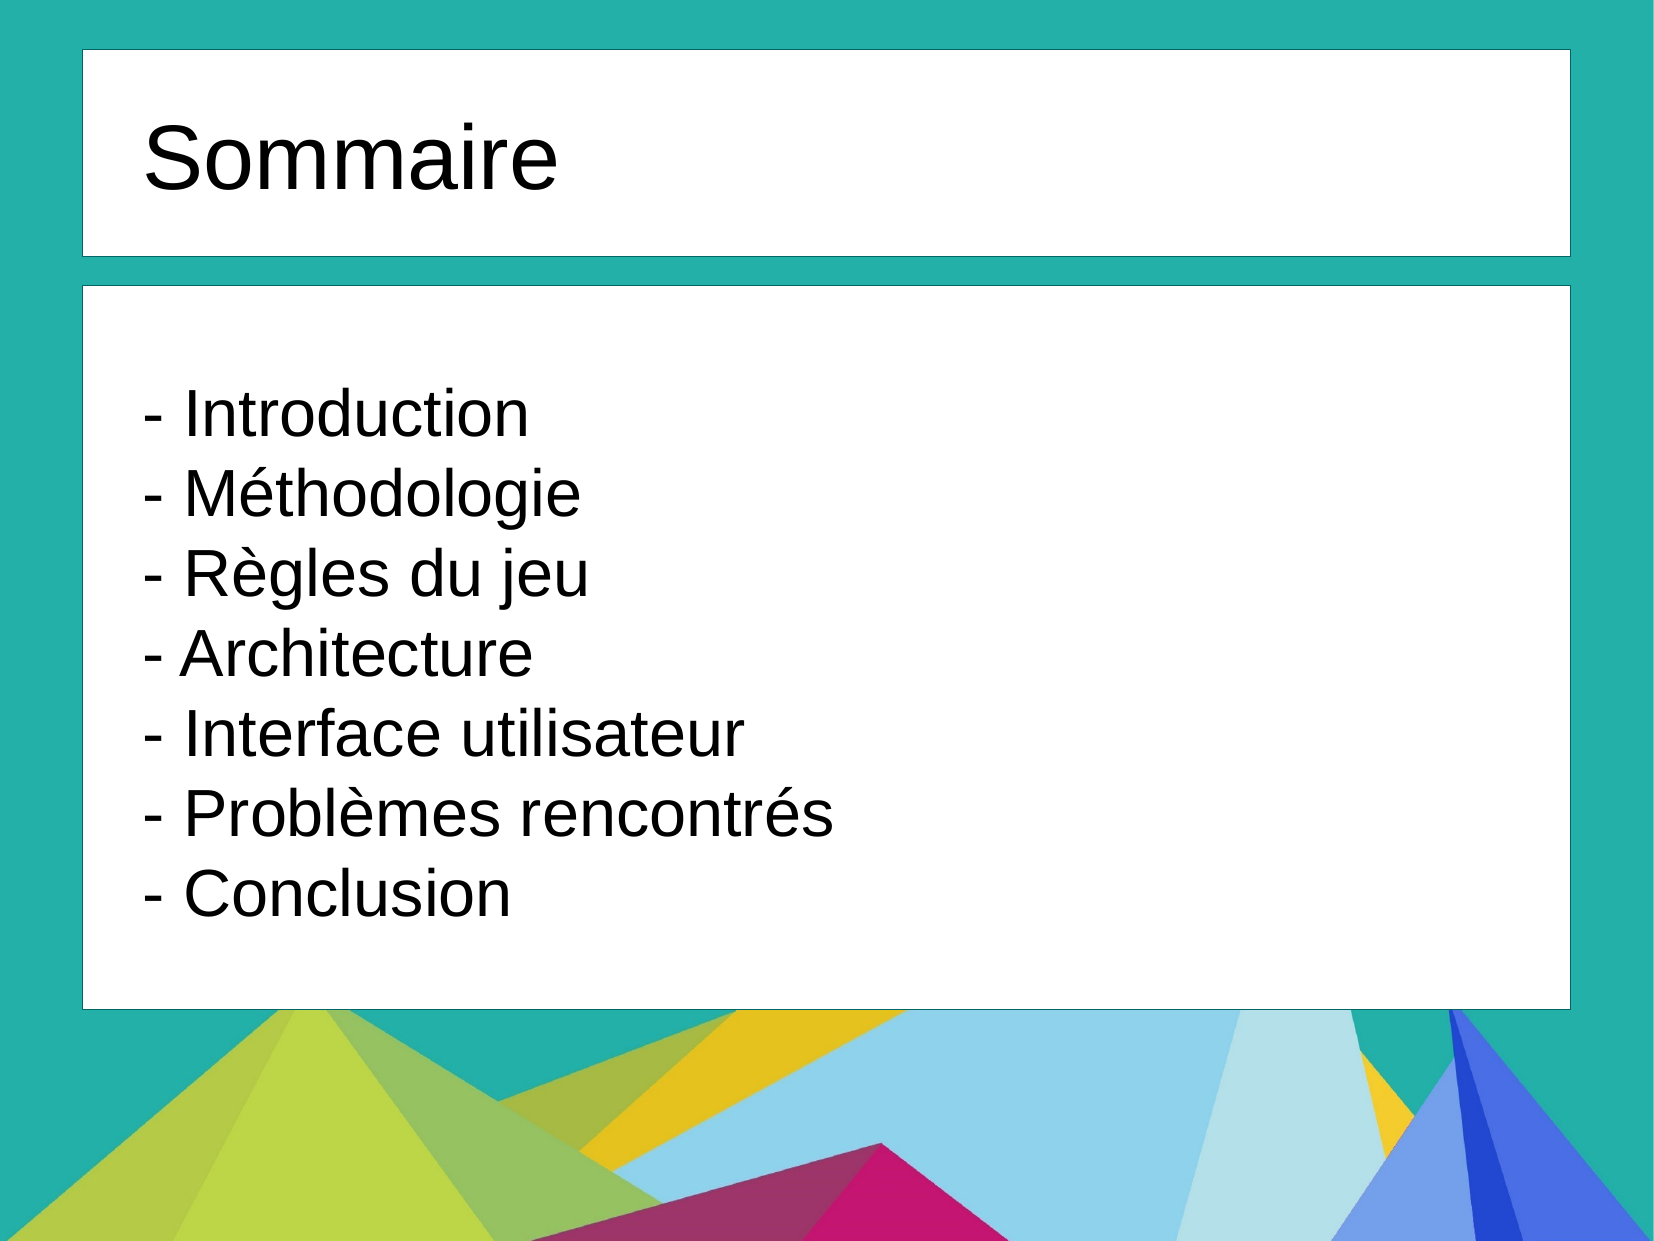

# Sommaire
- Introduction
- Méthodologie
- Règles du jeu
- Architecture
- Interface utilisateur
- Problèmes rencontrés
- Conclusion